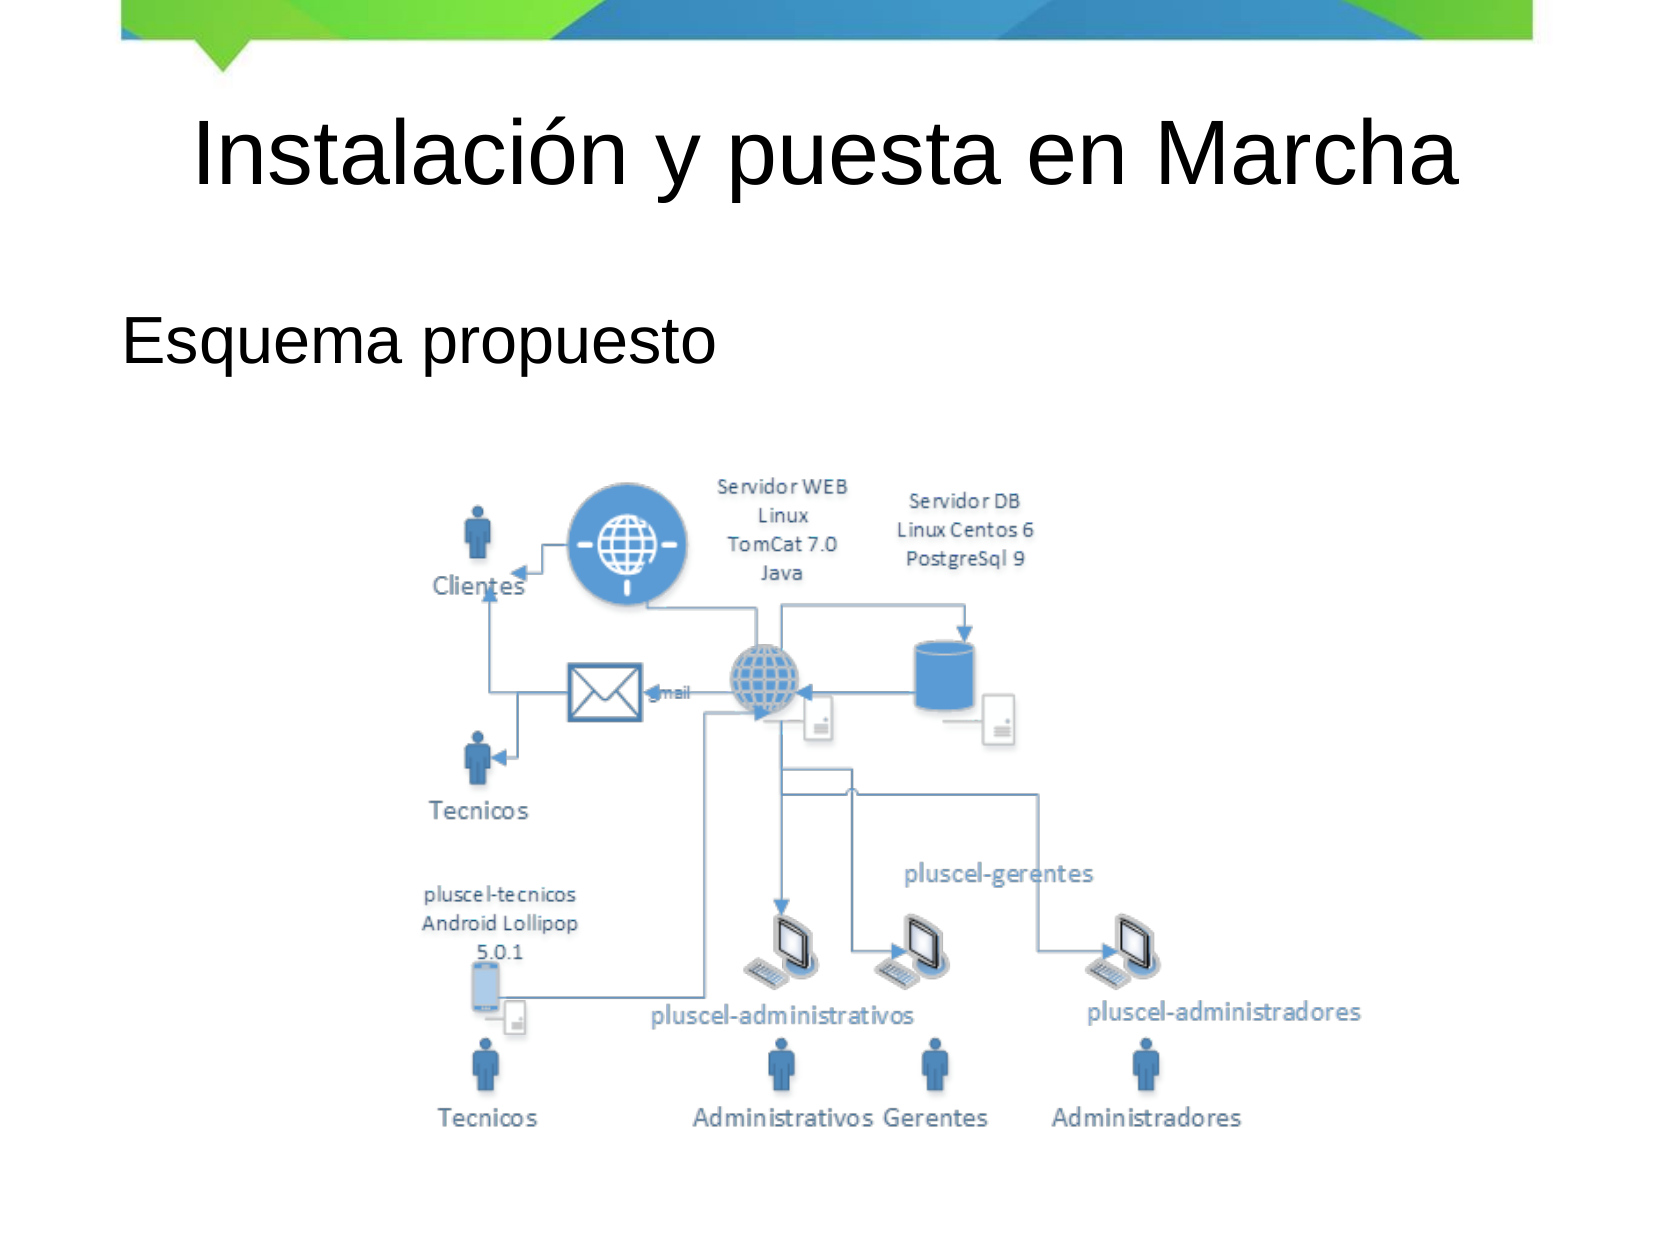

# Instalación y puesta en Marcha
Esquema propuesto